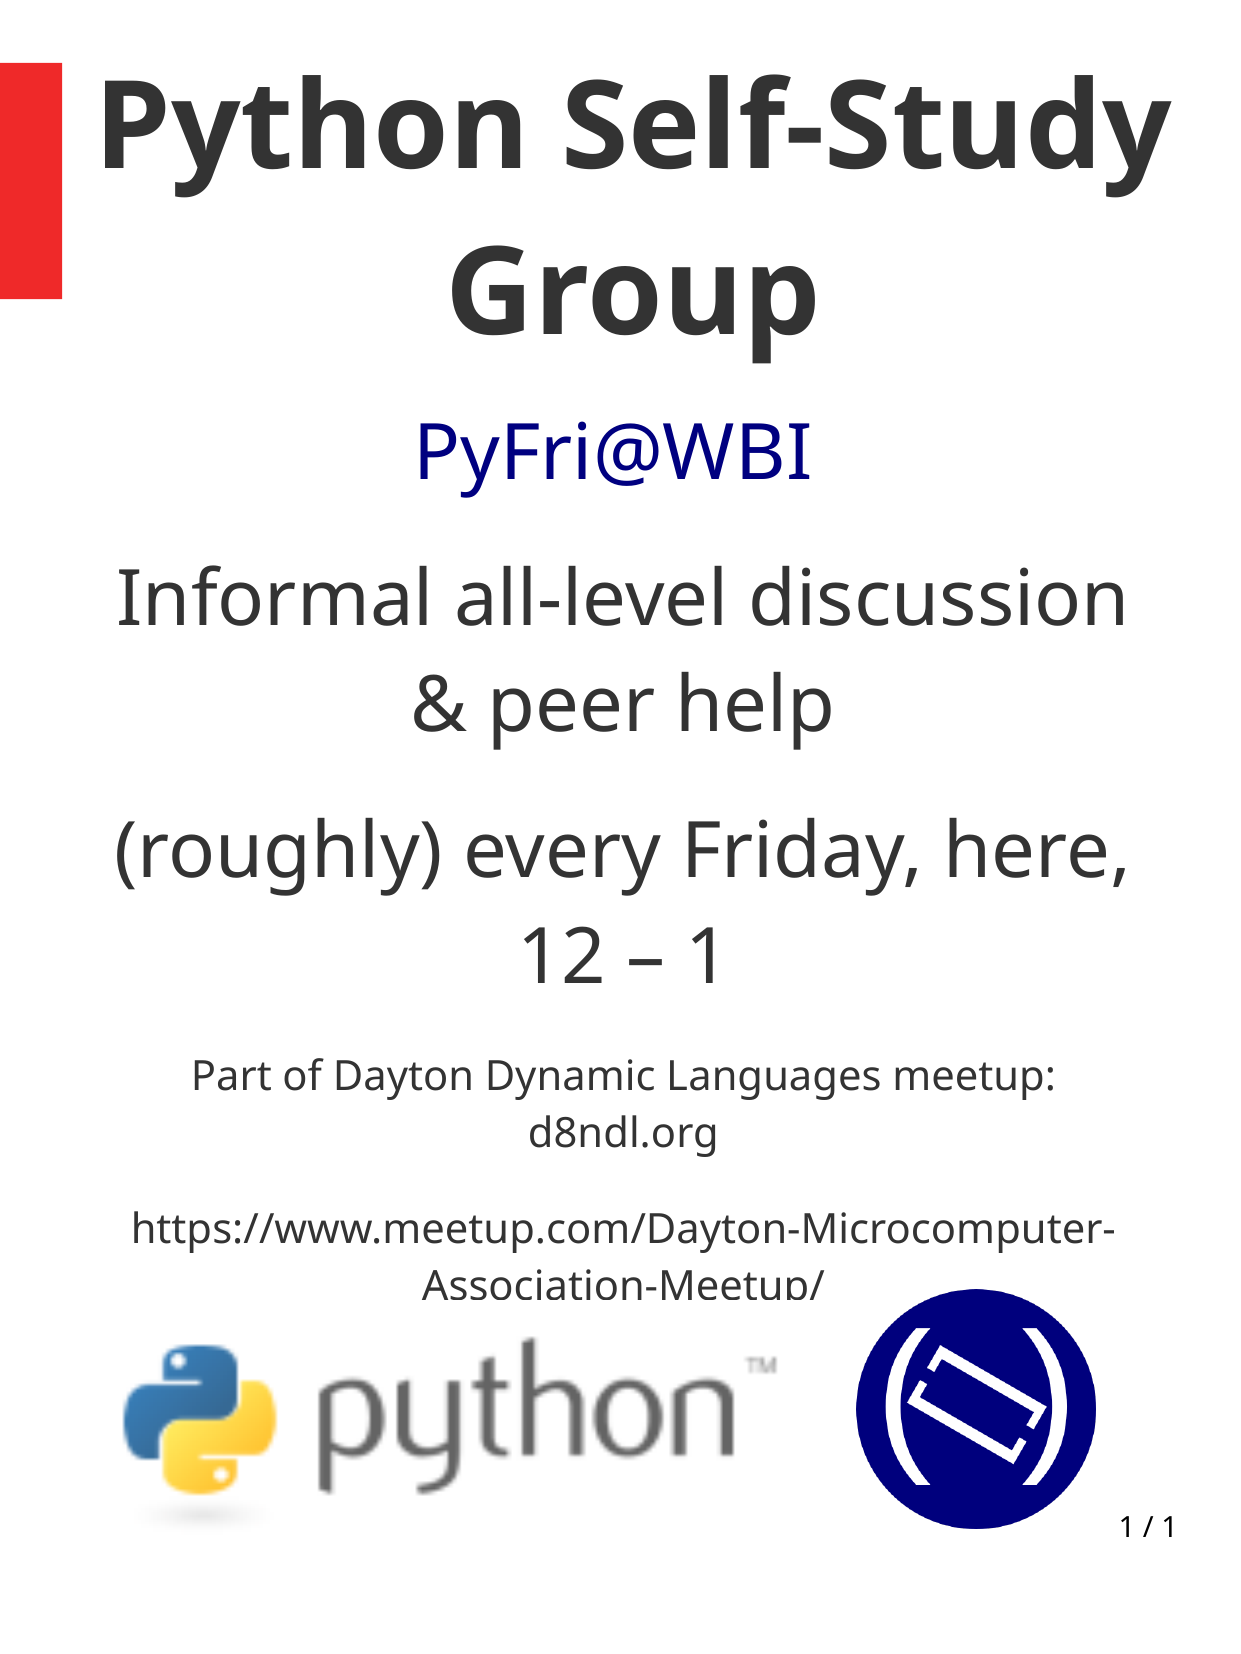

# Python Self-Study Group
PyFri@WBI
Informal all-level discussion & peer help
(roughly) every Friday, here, 12 – 1
Part of Dayton Dynamic Languages meetup: d8ndl.org
https://www.meetup.com/Dayton-Microcomputer-Association-Meetup/
1